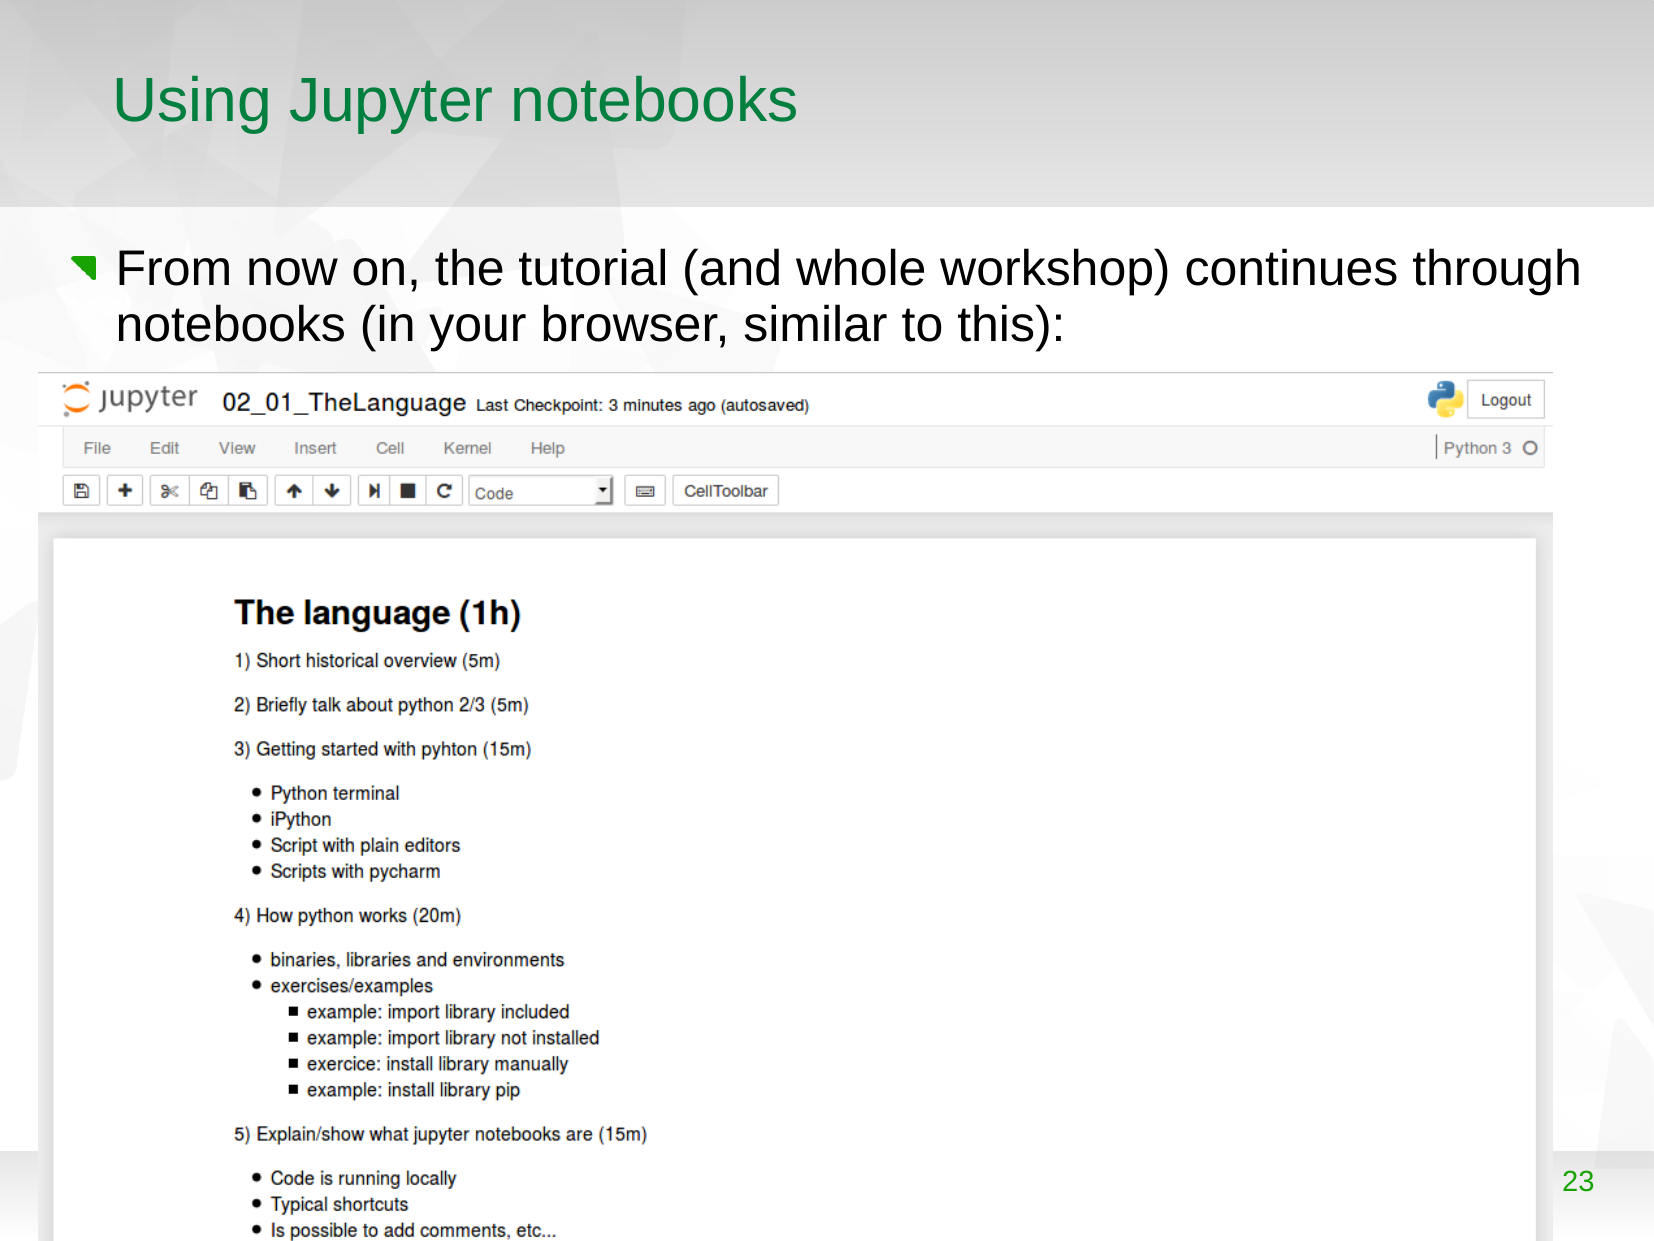

Using Jupyter notebooks
From now on, the tutorial (and whole workshop) continues through notebooks (in your browser, similar to this):
23